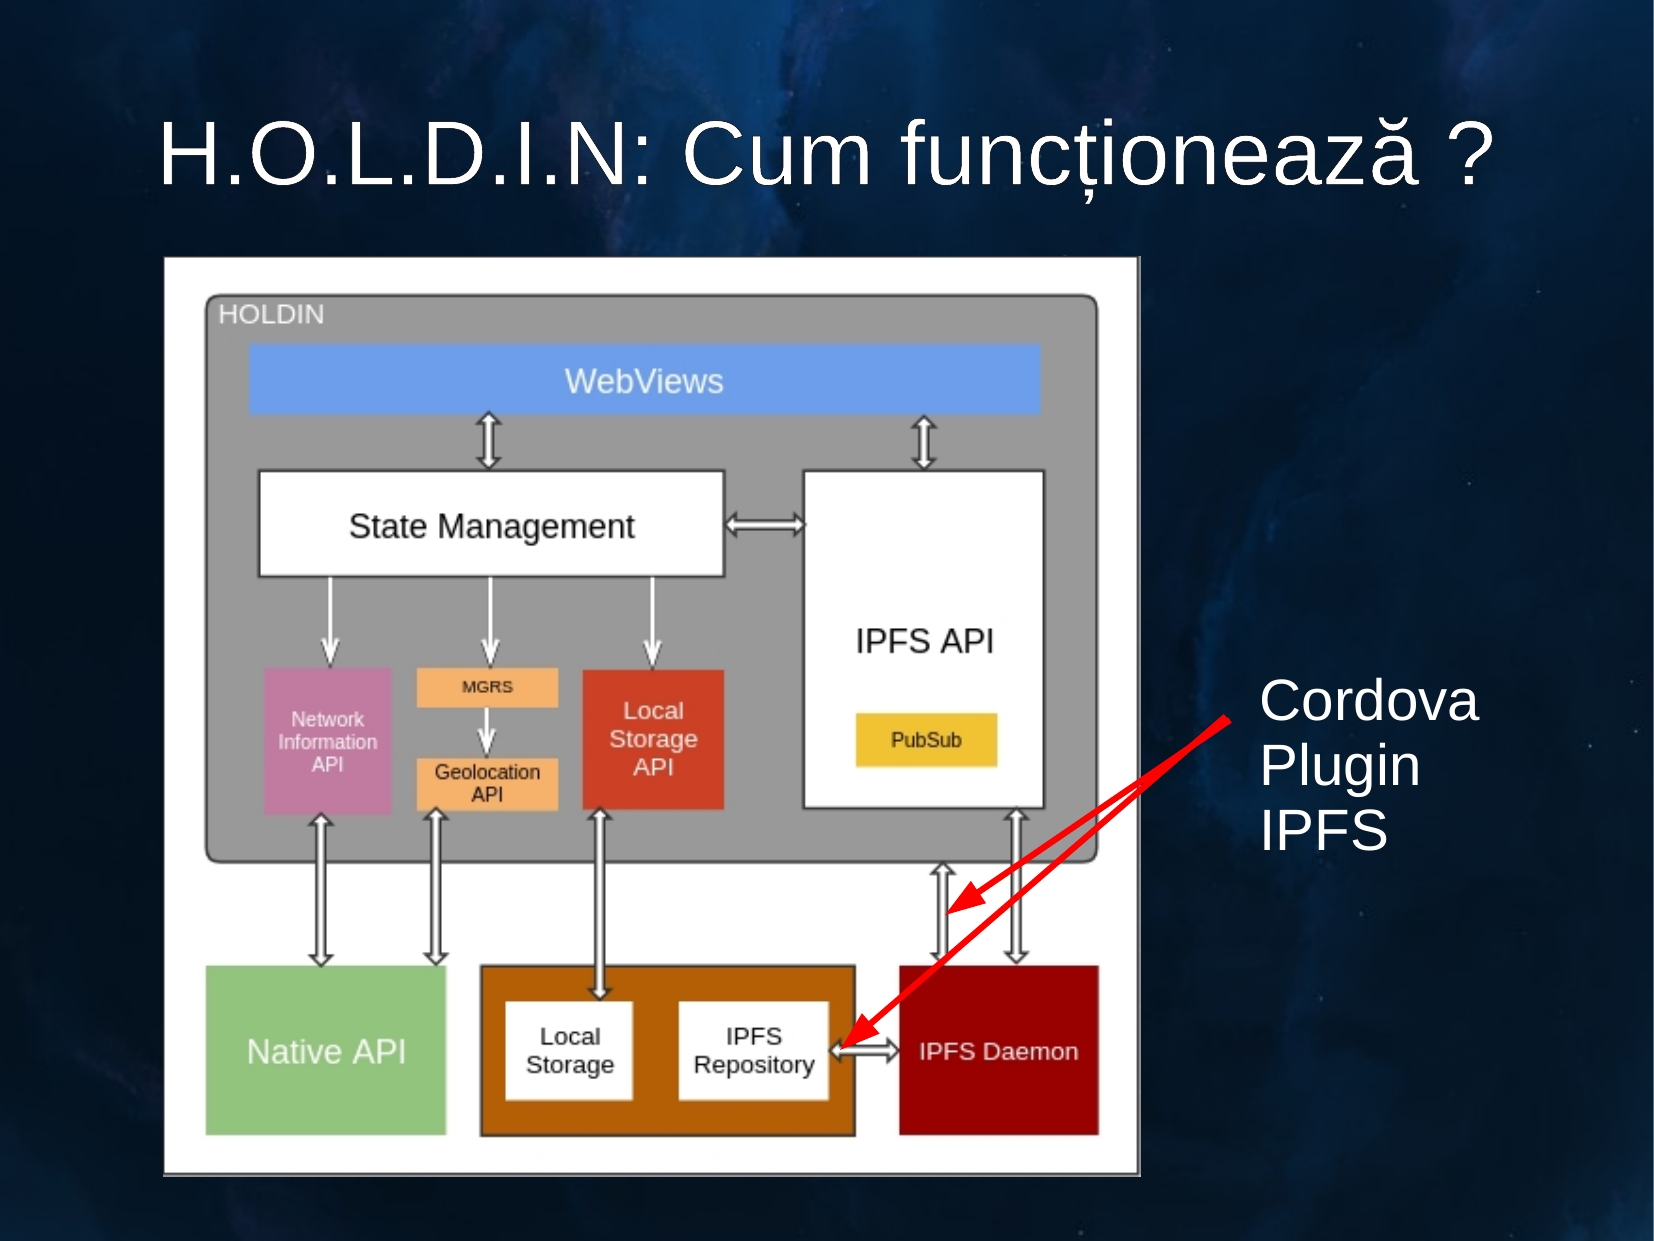

# H.O.L.D.I.N: Cum funcționează ?
Cordova
Plugin
IPFS